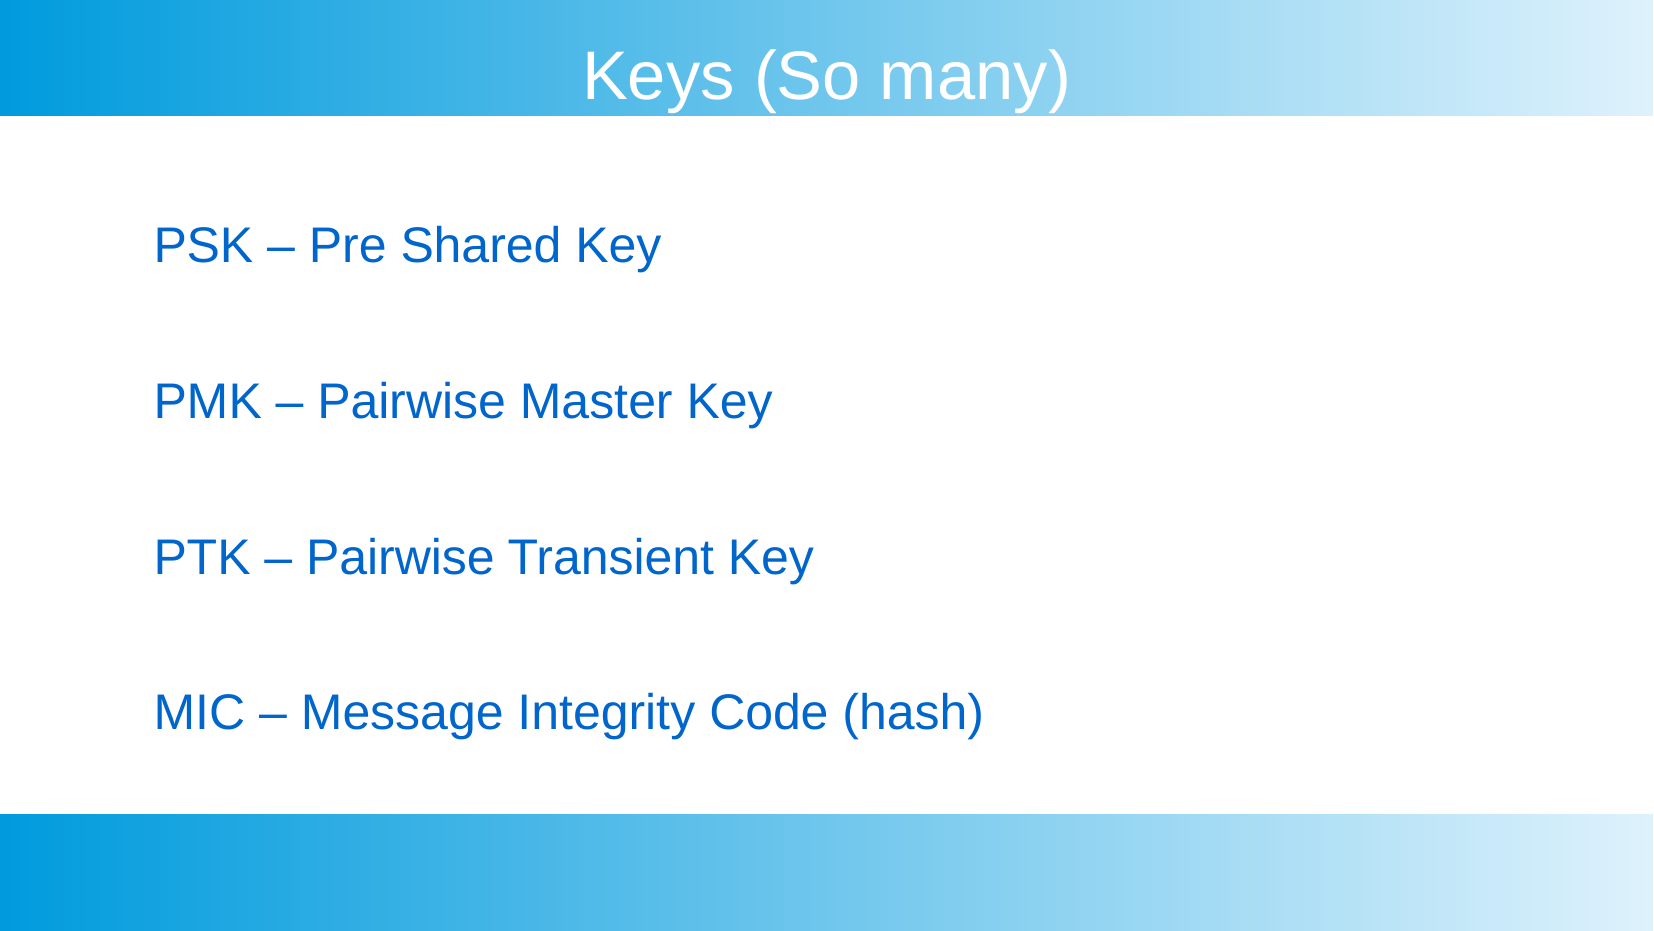

# Keys (So many)
PSK – Pre Shared Key
PMK – Pairwise Master Key
PTK – Pairwise Transient Key
MIC – Message Integrity Code (hash)